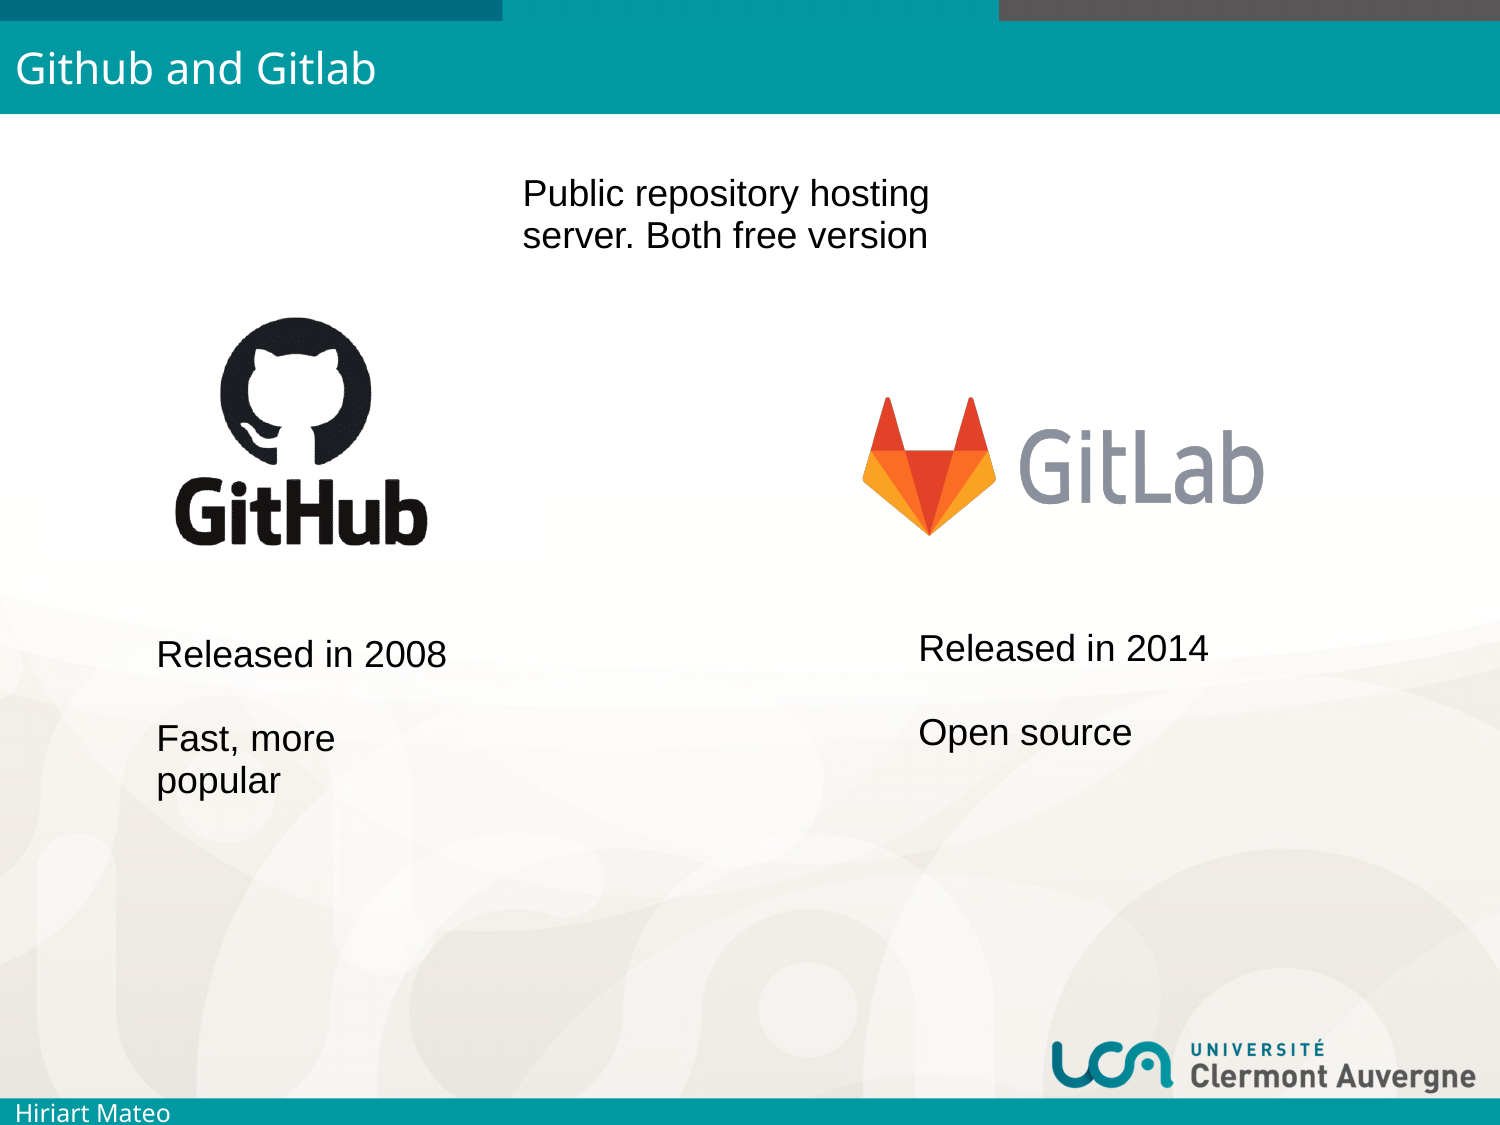

Github and Gitlab
Public repository hosting server. Both free version
Released in 2014
Open source
Released in 2008
Fast, more popular
Hiriart Mateo